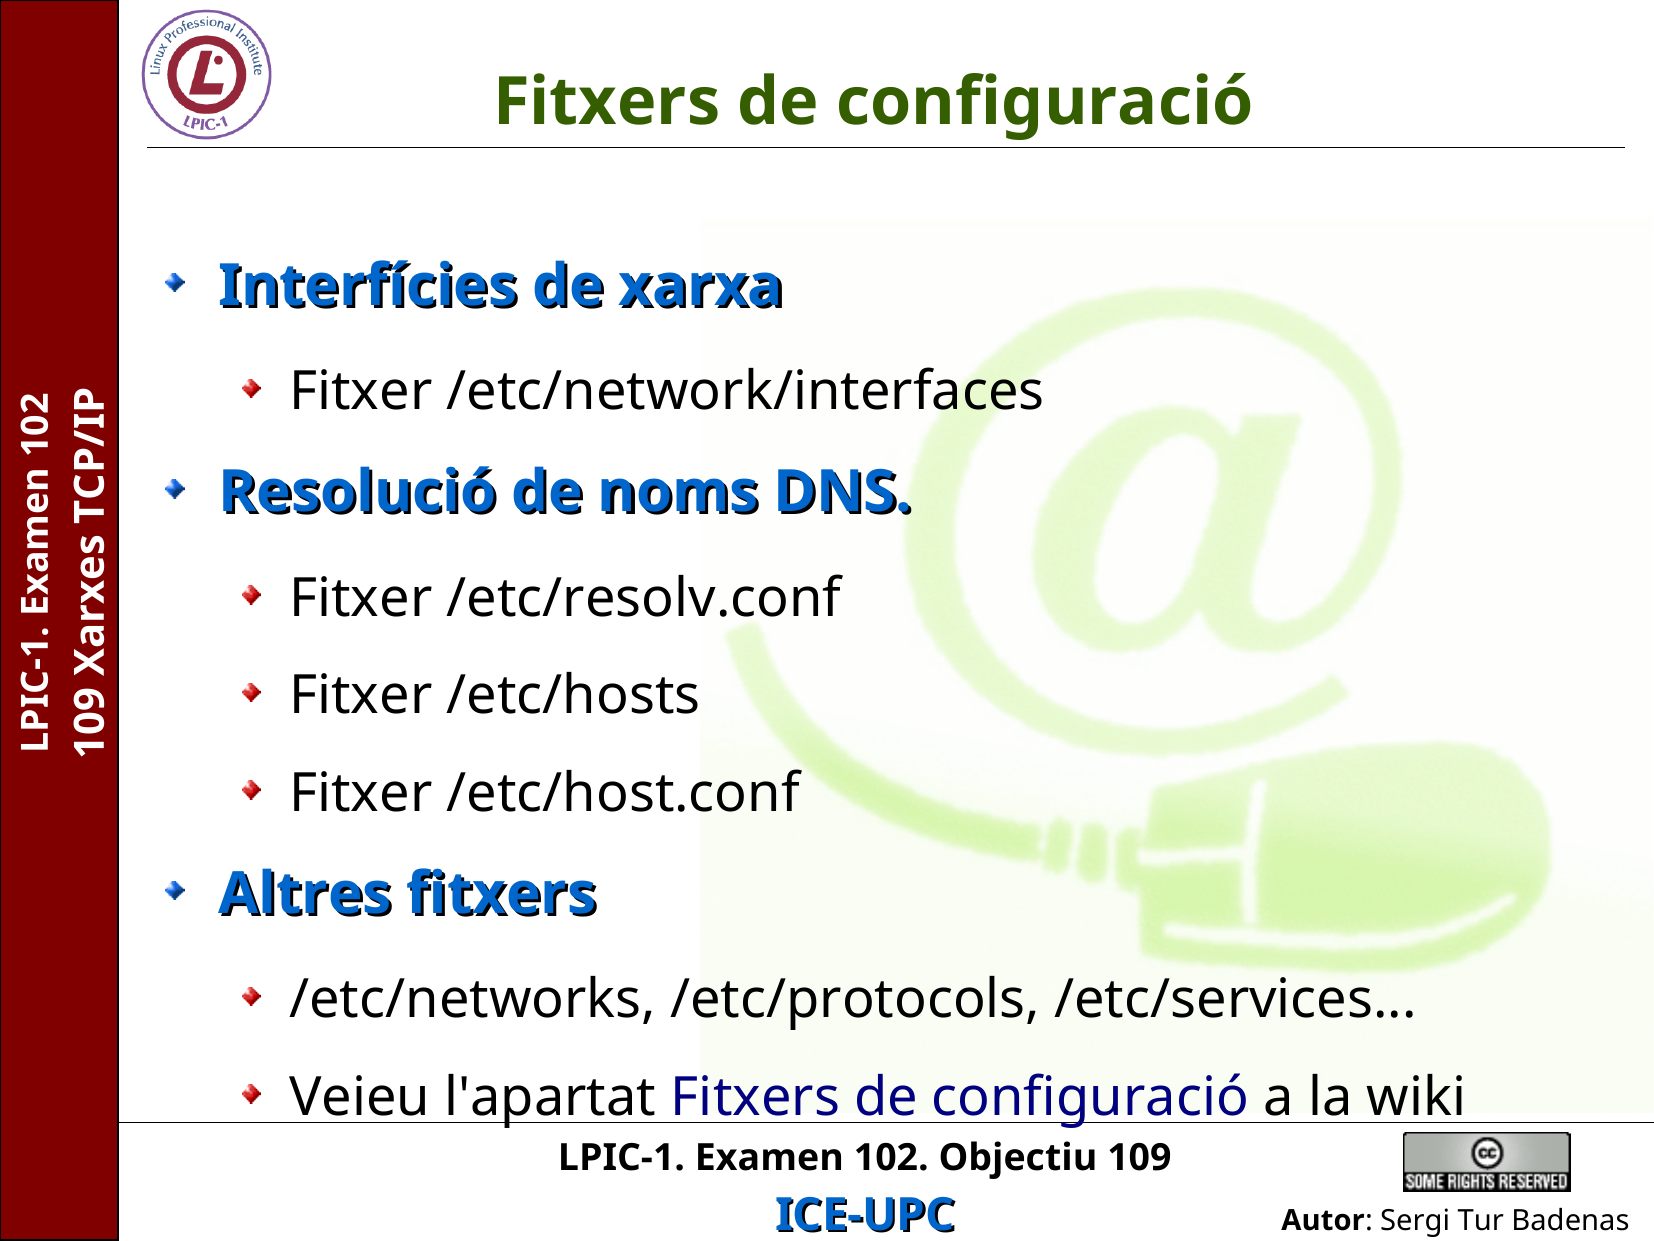

# Fitxers de configuració
Interfícies de xarxa
Fitxer /etc/network/interfaces
Resolució de noms DNS.
Fitxer /etc/resolv.conf
Fitxer /etc/hosts
Fitxer /etc/host.conf
Altres fitxers
/etc/networks, /etc/protocols, /etc/services...
Veieu l'apartat Fitxers de configuració a la wiki